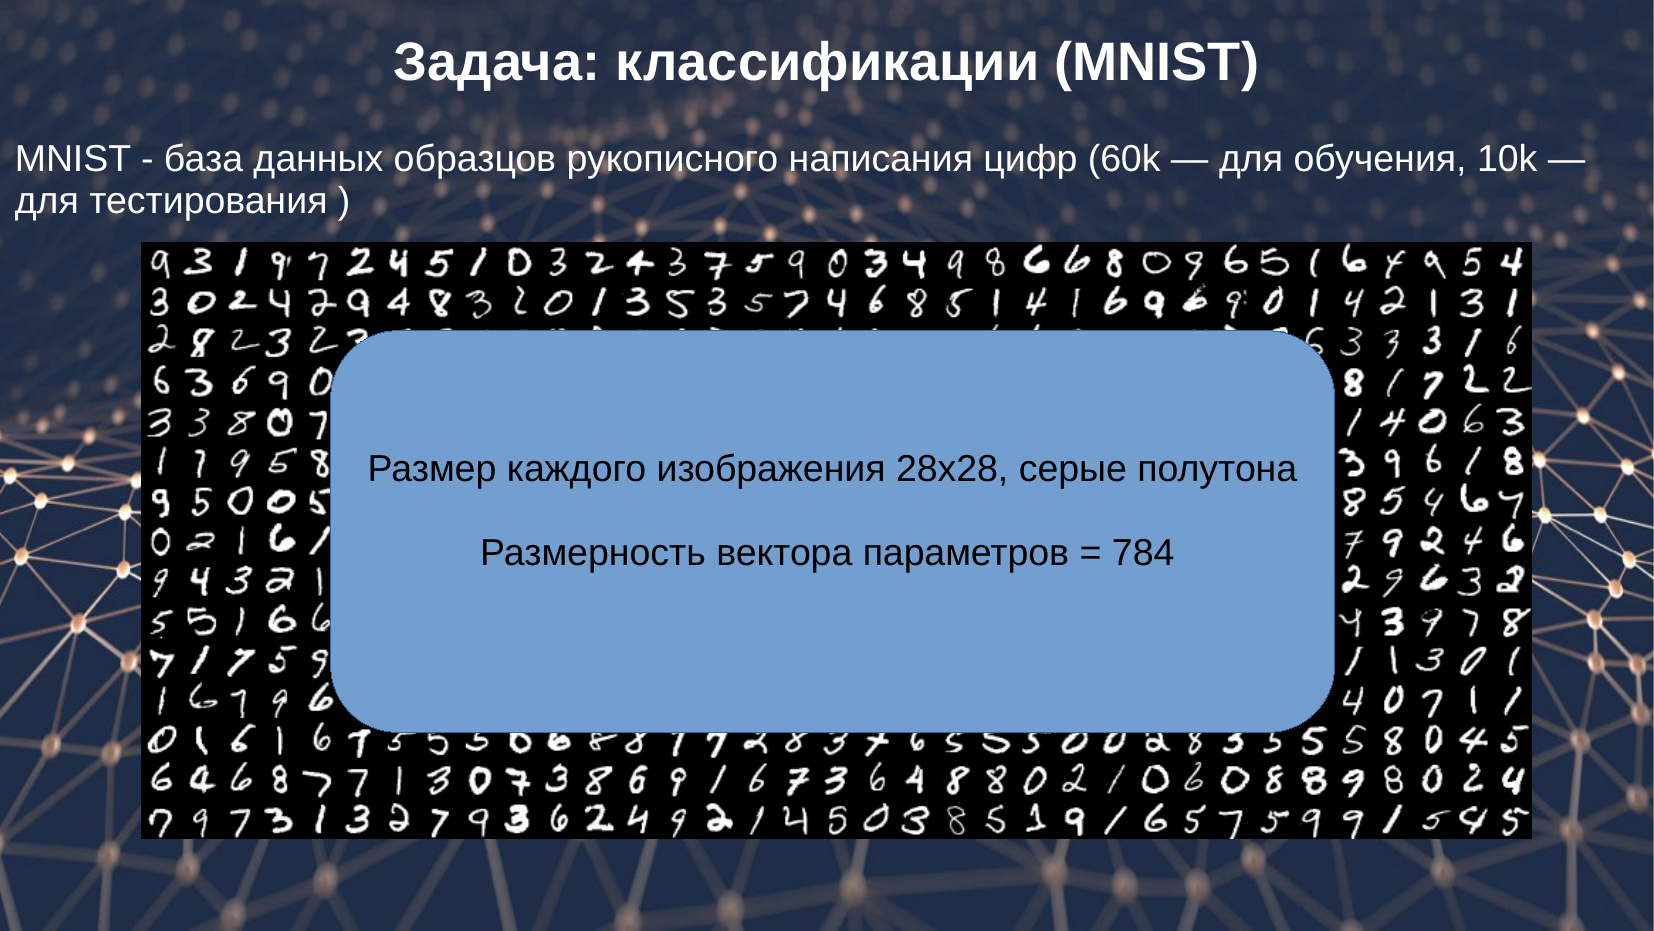

Задача: классификации (MNIST)
MNIST - база данных образцов рукописного написания цифр (60k — для обучения, 10k — для тестирования )
Размер каждого изображения 28x28, серые полутона
Размерность вектора параметров = 784